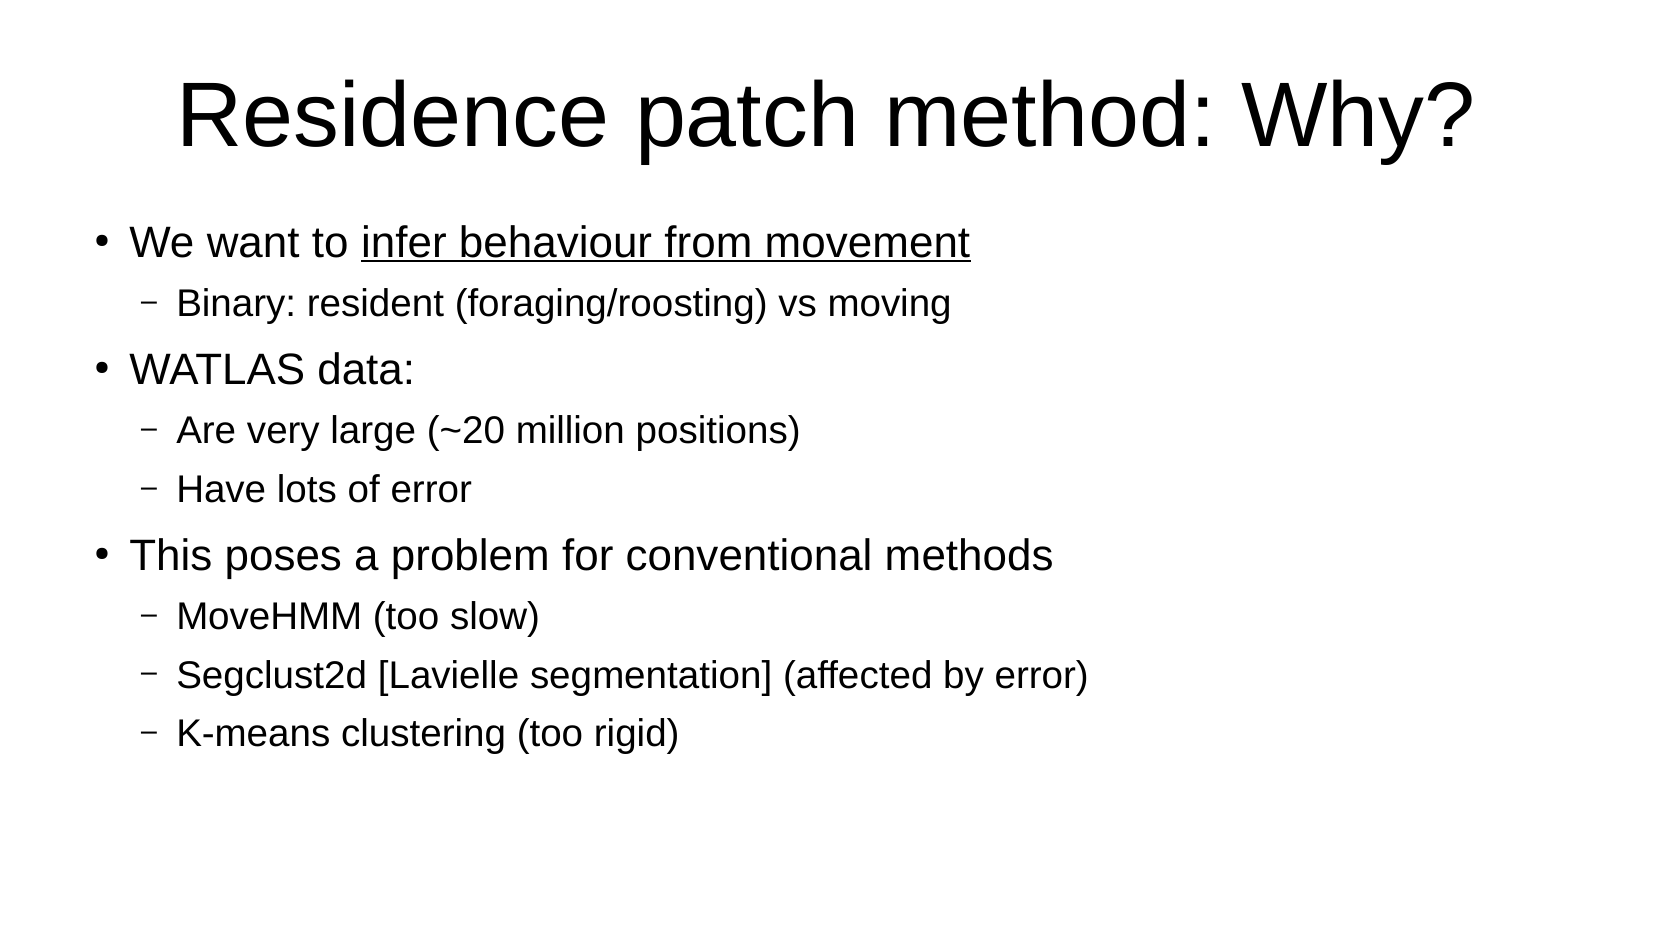

# Residence patch method: Why?
We want to infer behaviour from movement
Binary: resident (foraging/roosting) vs moving
WATLAS data:
Are very large (~20 million positions)
Have lots of error
This poses a problem for conventional methods
MoveHMM (too slow)
Segclust2d [Lavielle segmentation] (affected by error)
K-means clustering (too rigid)